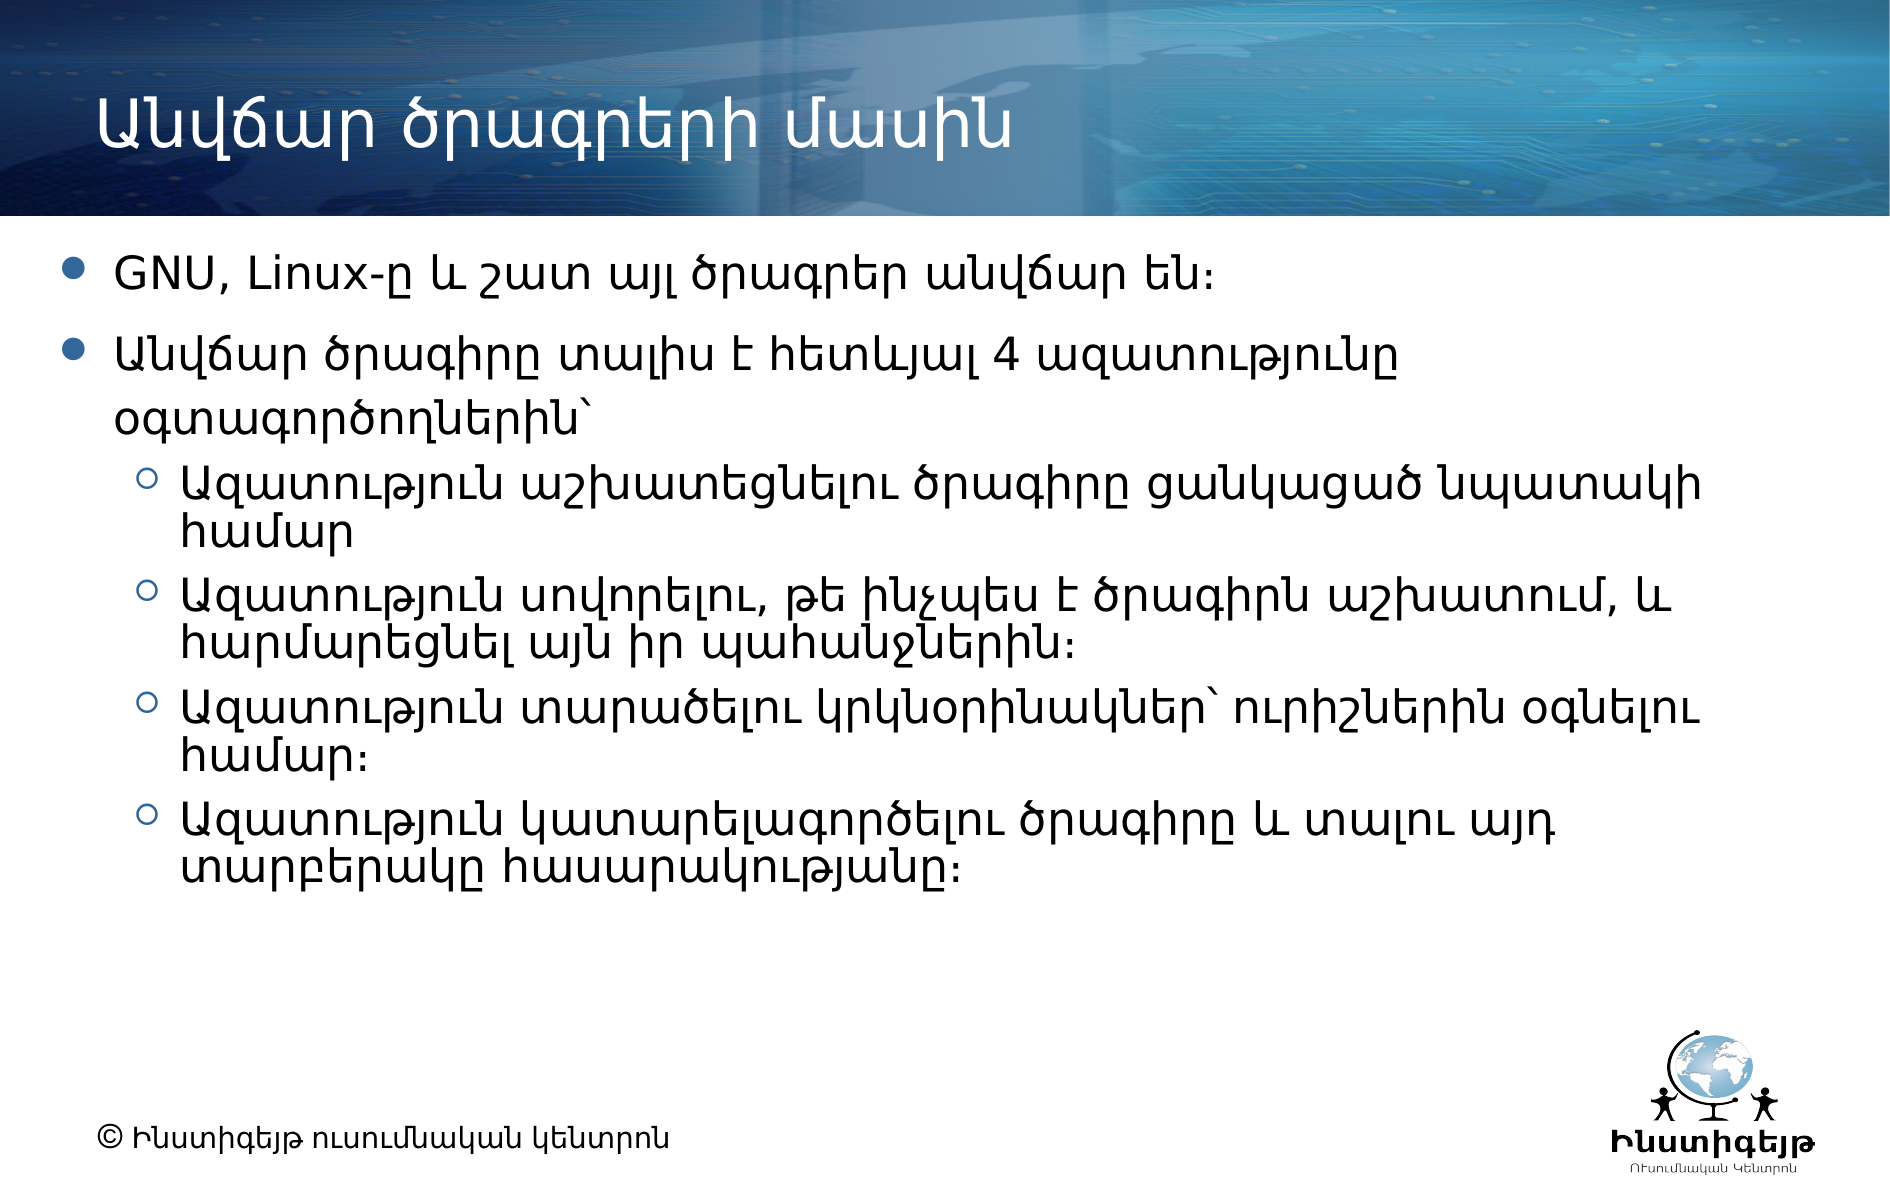

# Անվճար ծրագրերի մասին
GNU, Linux-ը և շատ այլ ծրագրեր անվճար են։
Անվճար ծրագիրը տալիս է հետևյալ 4 ազատությունը օգտագործողներին՝
Ազատություն աշխատեցնելու ծրագիրը ցանկացած նպատակի համար
Ազատություն սովորելու, թե ինչպես է ծրագիրն աշխատում, և հարմարեցնել այն իր պահանջներին։
Ազատություն տարածելու կրկնօրինակներ՝ ուրիշներին օգնելու համար։
Ազատություն կատարելագործելու ծրագիրը և տալու այդ տարբերակը հասարակությանը։